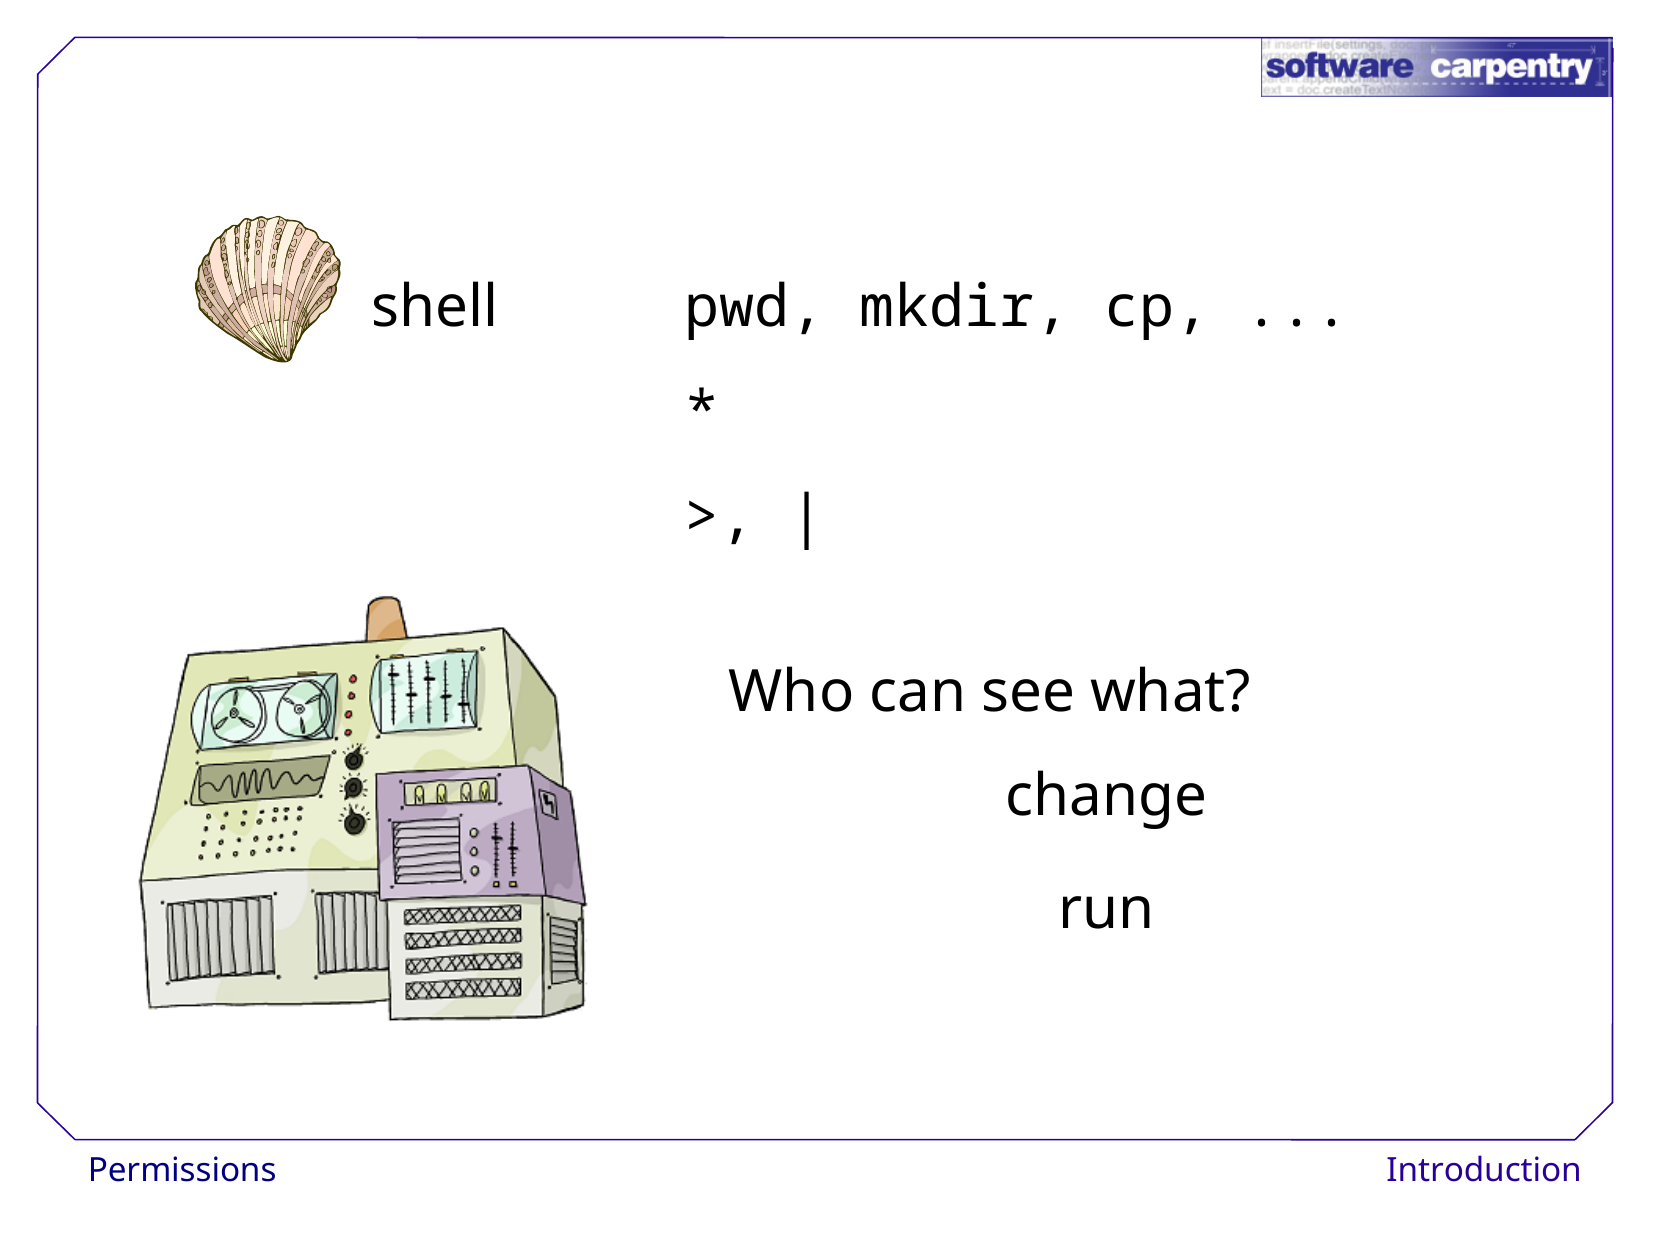

shell
pwd, mkdir, cp, ...
*
>, |
Who can see what?
change
run